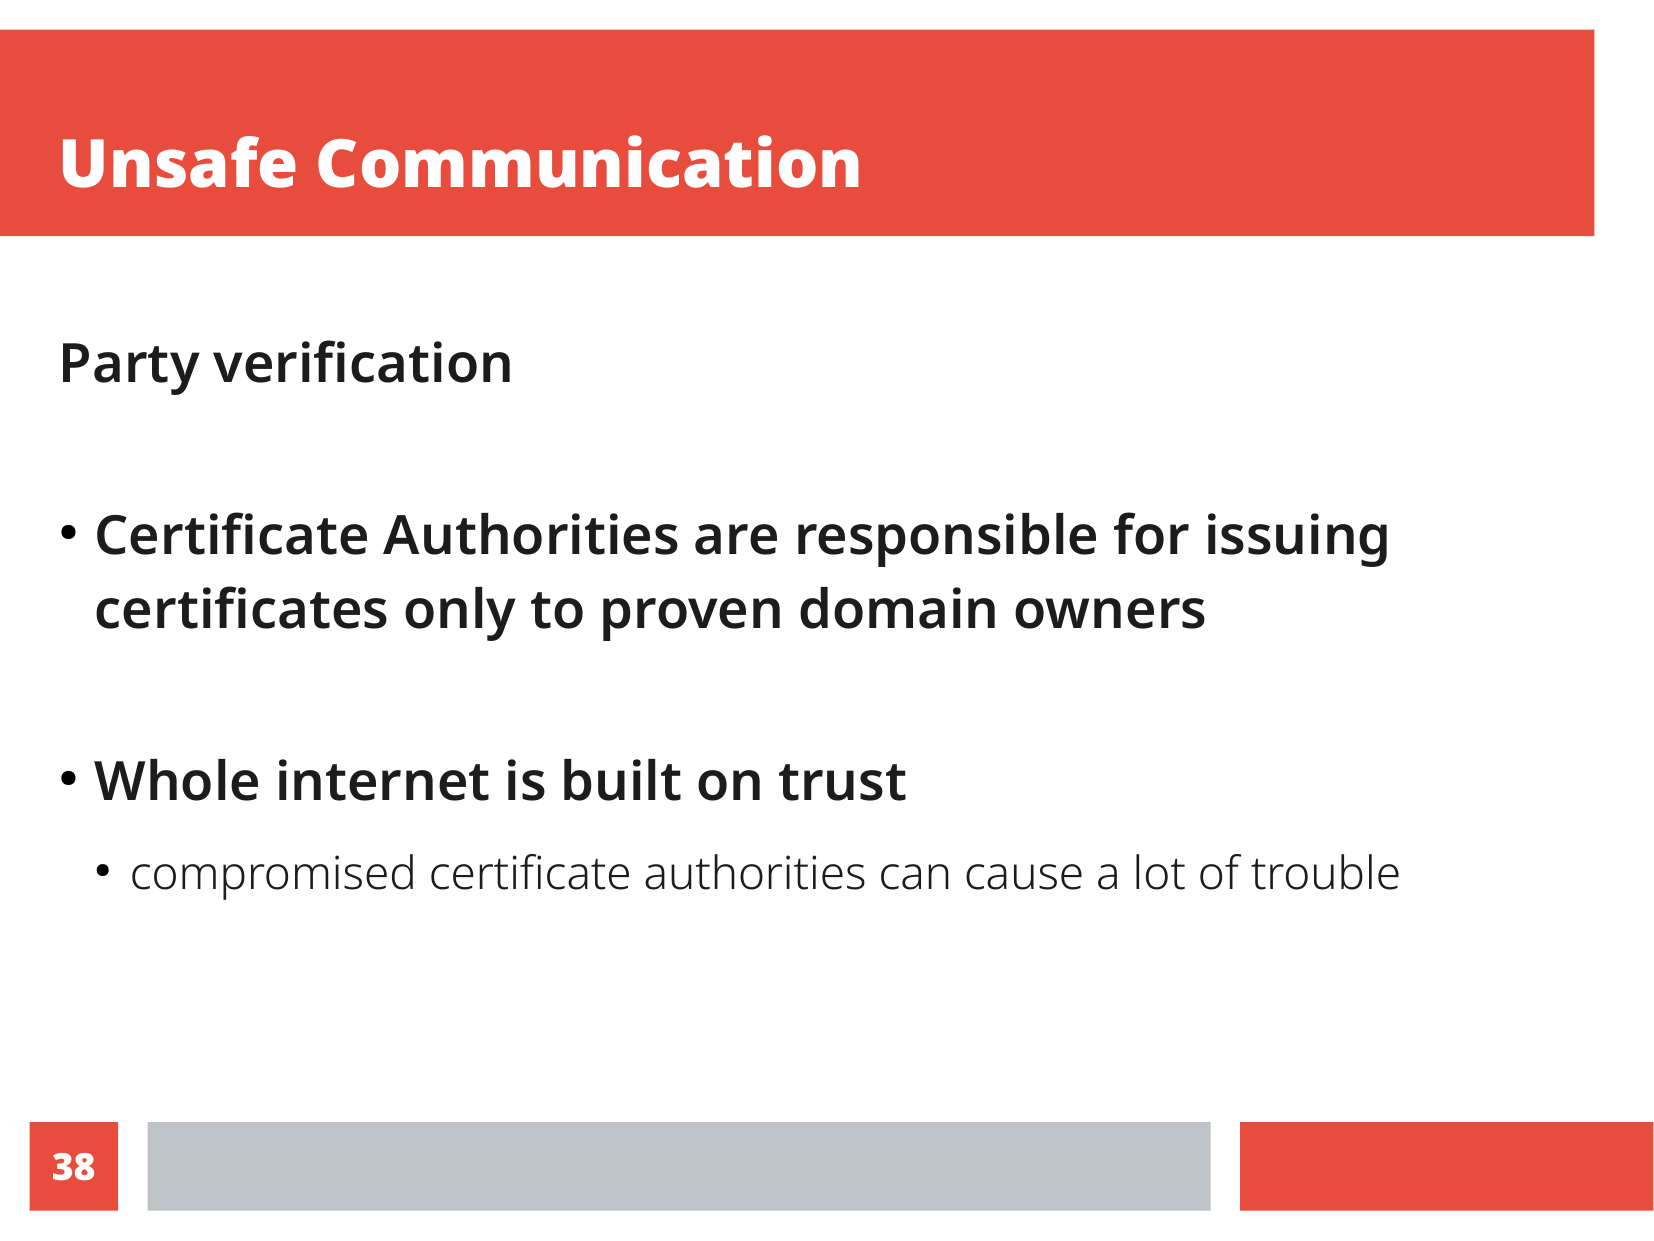

# Unsafe Communication
Party verification
Certificate Authorities are responsible for issuing certificates only to proven domain owners
Whole internet is built on trust
compromised certificate authorities can cause a lot of trouble
38